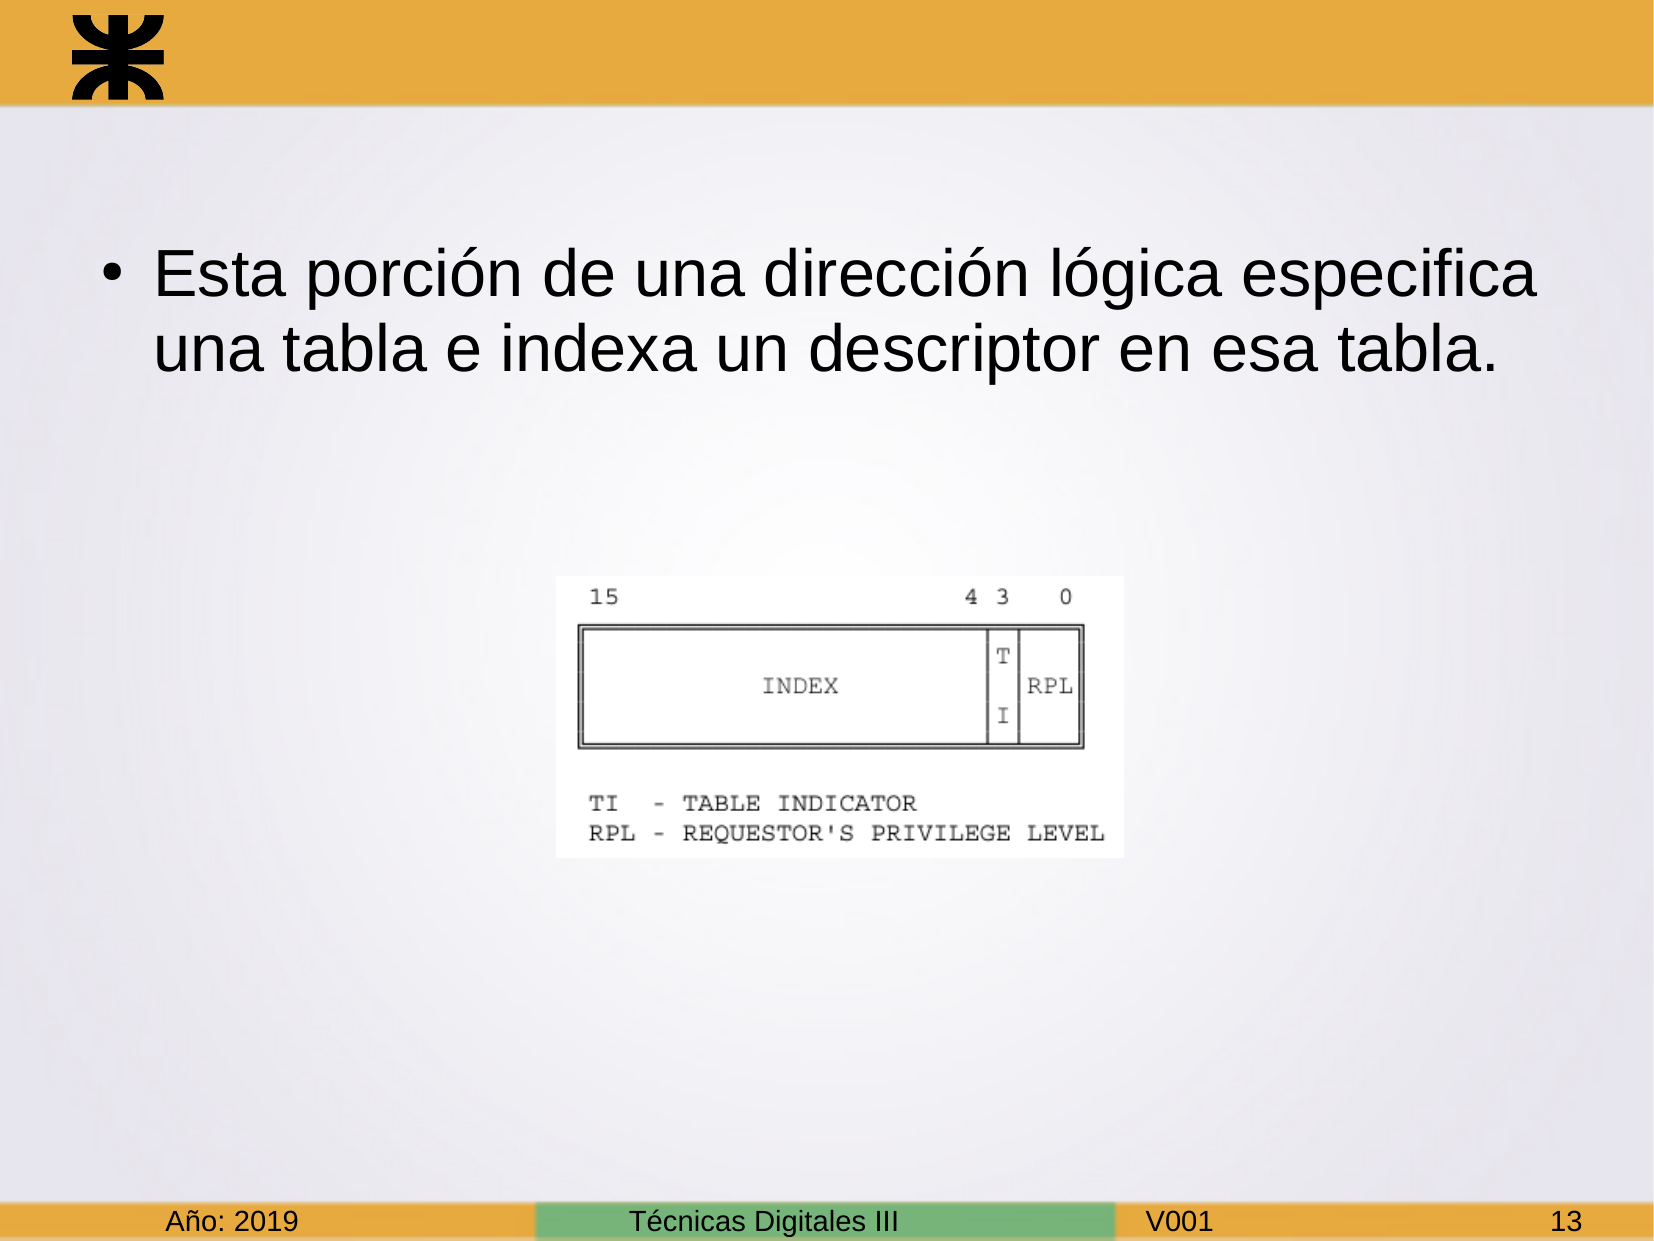

#
Esta porción de una dirección lógica especifica una tabla e indexa un descriptor en esa tabla.
2013
Técnicas Digitales III
13